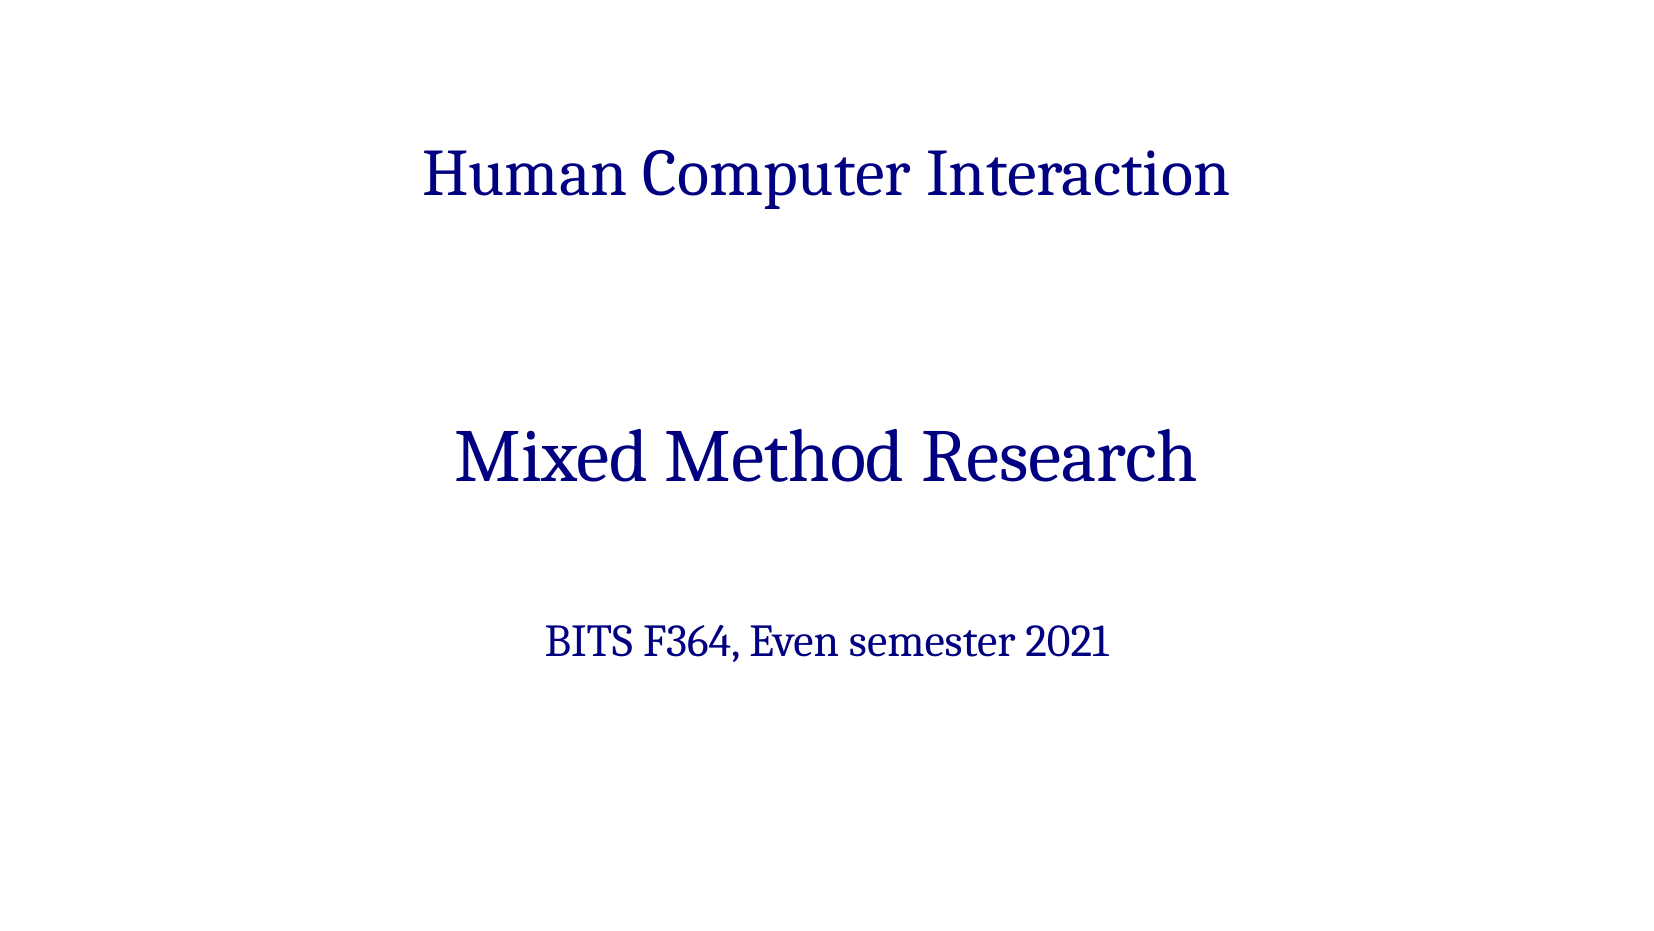

# Human Computer Interaction
Mixed Method Research
BITS F364, Even semester 2021